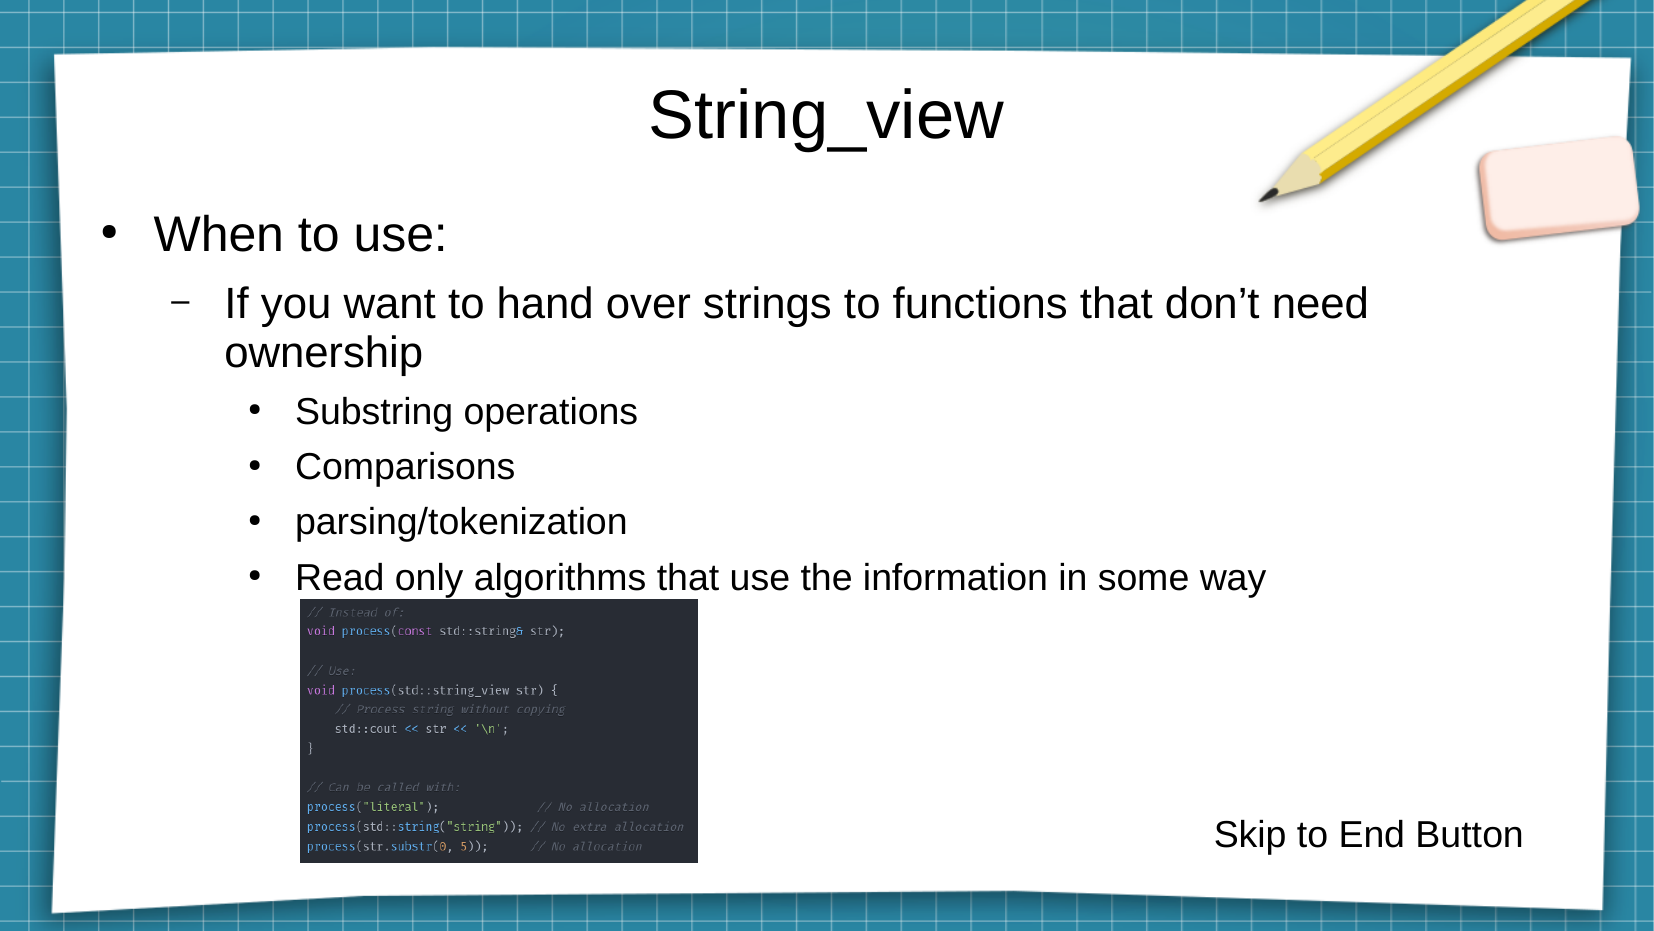

# String_view
When to use:
If you want to hand over strings to functions that don’t need ownership
Substring operations
Comparisons
parsing/tokenization
Read only algorithms that use the information in some way
Skip to End Button